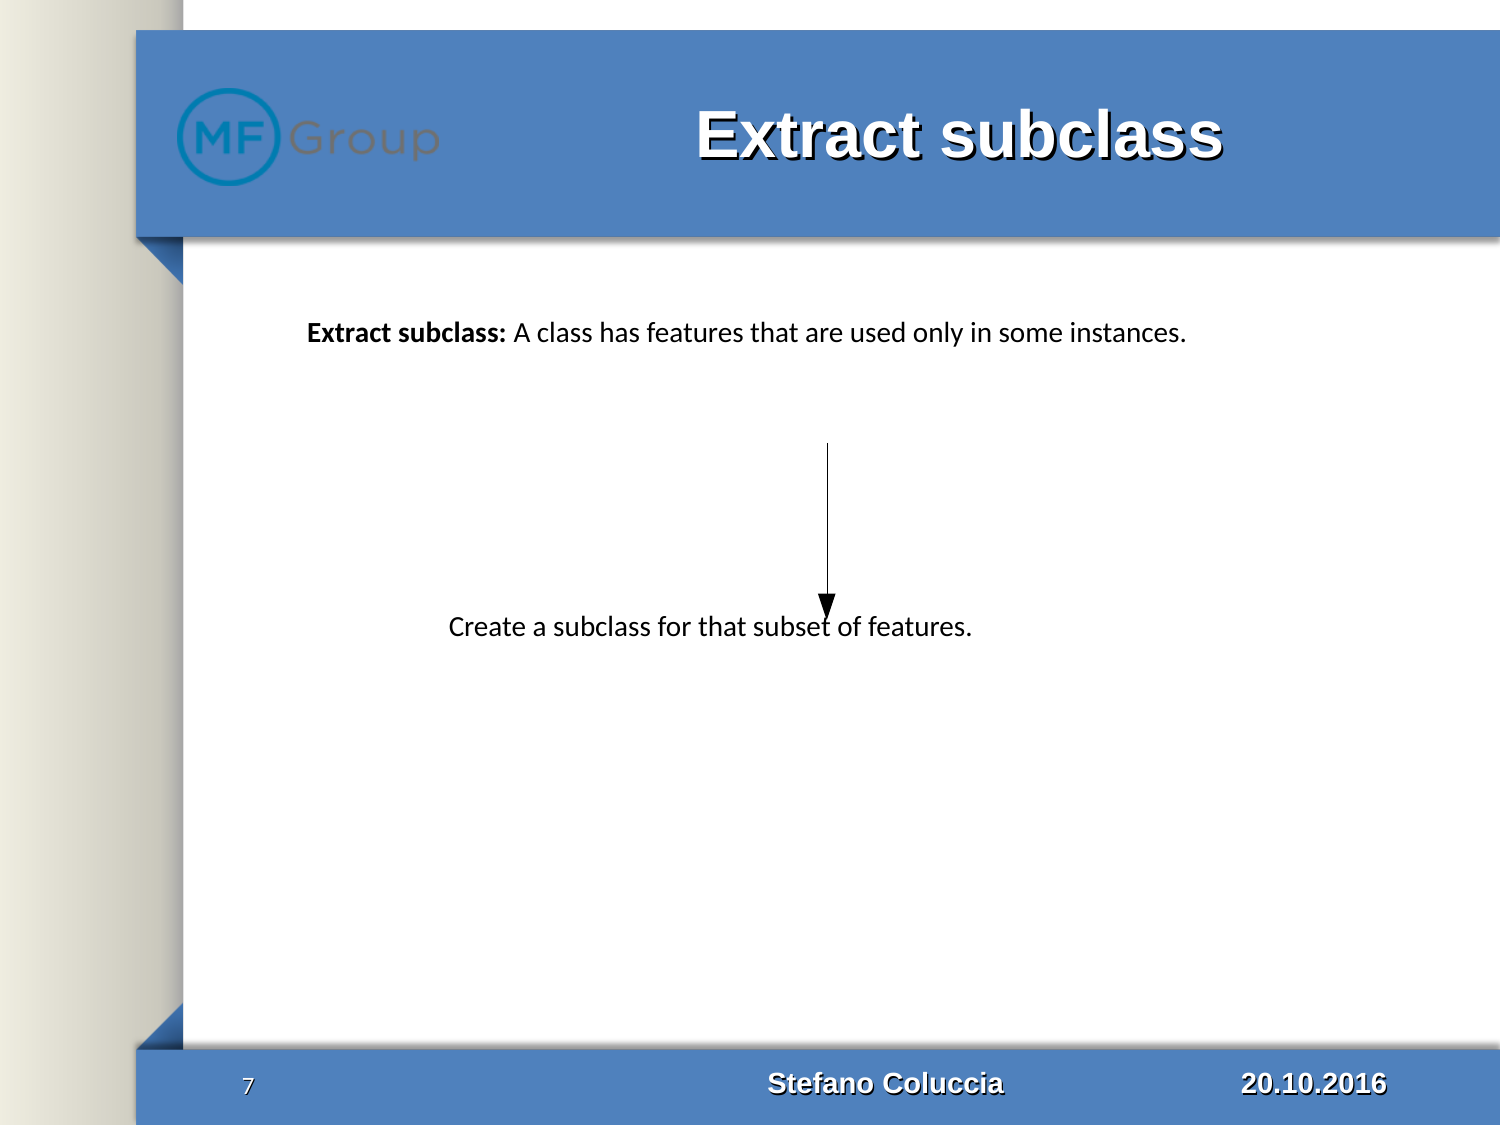

# Extract subclass
Extract subclass: A class has features that are used only in some instances.
Create a subclass for that subset of features.
7
Stefano Coluccia
20.10.2016